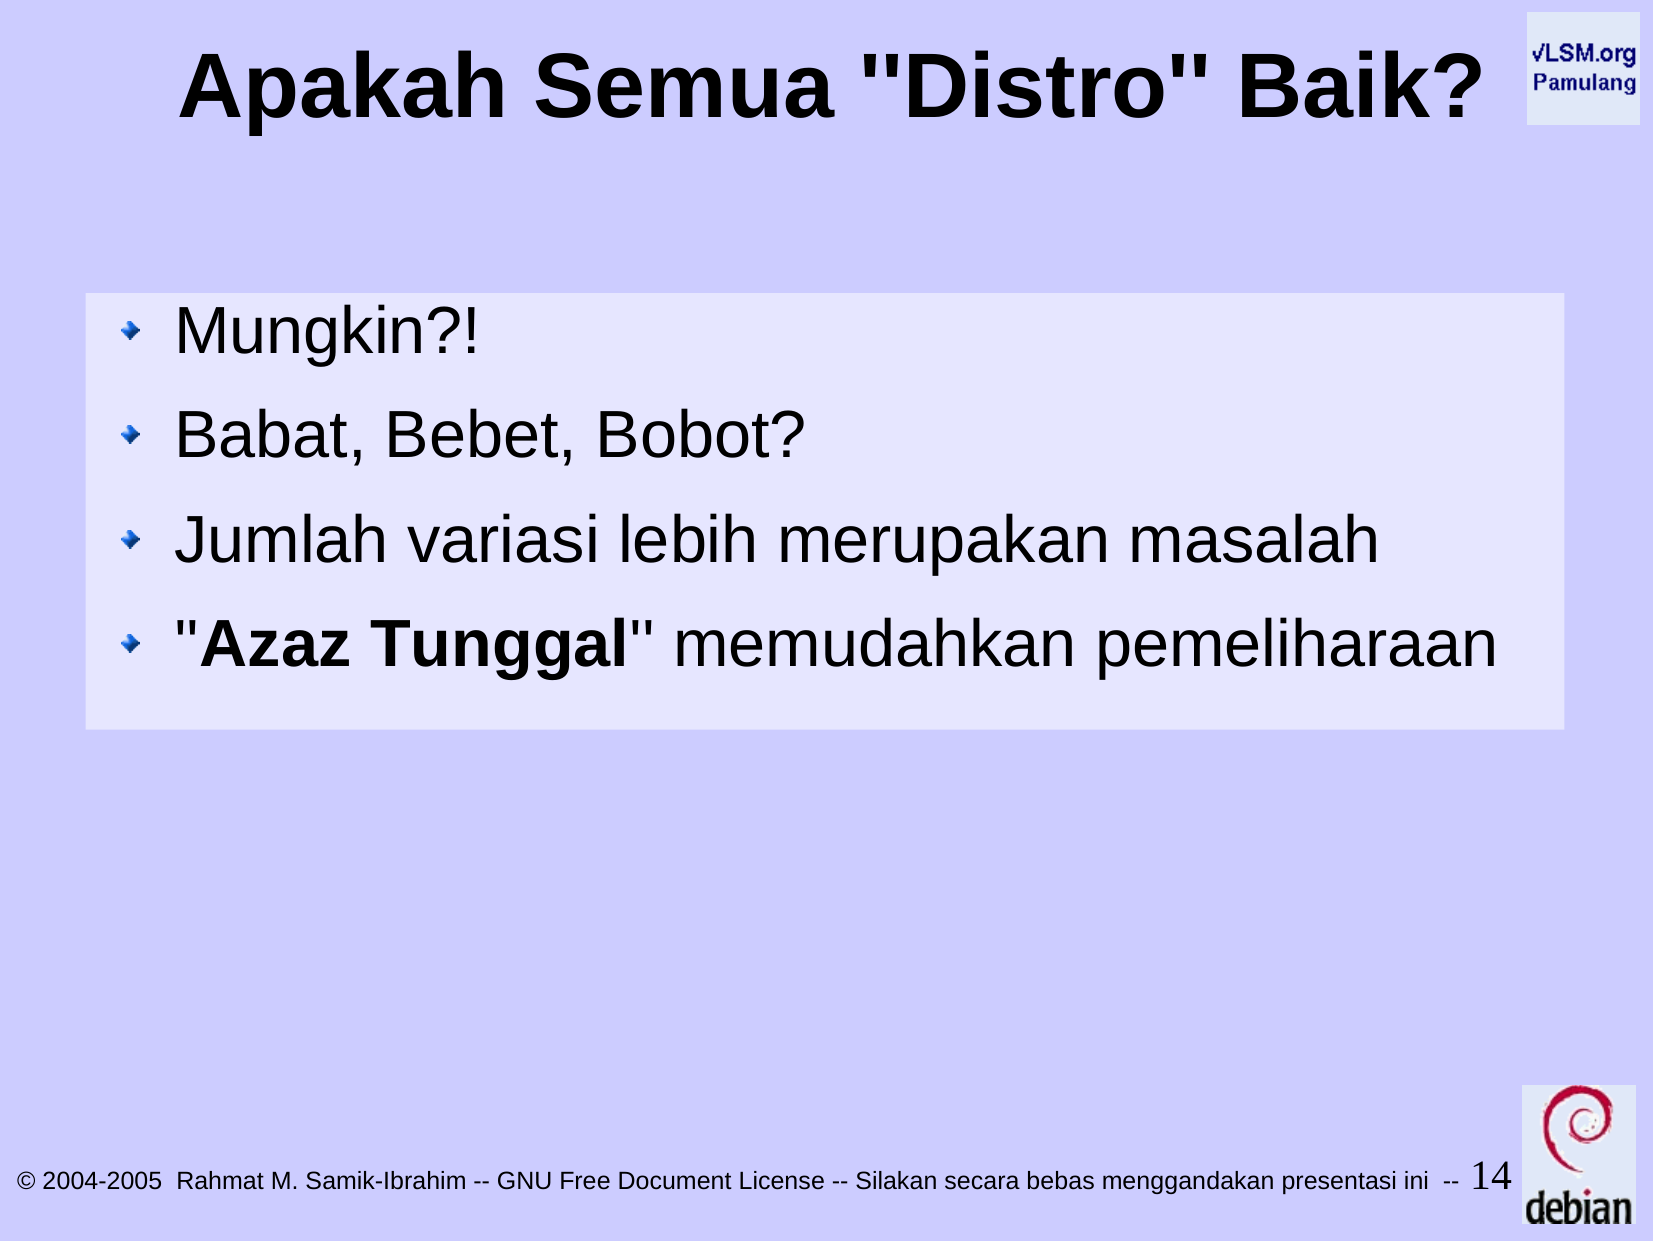

# Apakah Semua ''Distro'' Baik?
Mungkin?!
Babat, Bebet, Bobot?
Jumlah variasi lebih merupakan masalah
''Azaz Tunggal'' memudahkan pemeliharaan